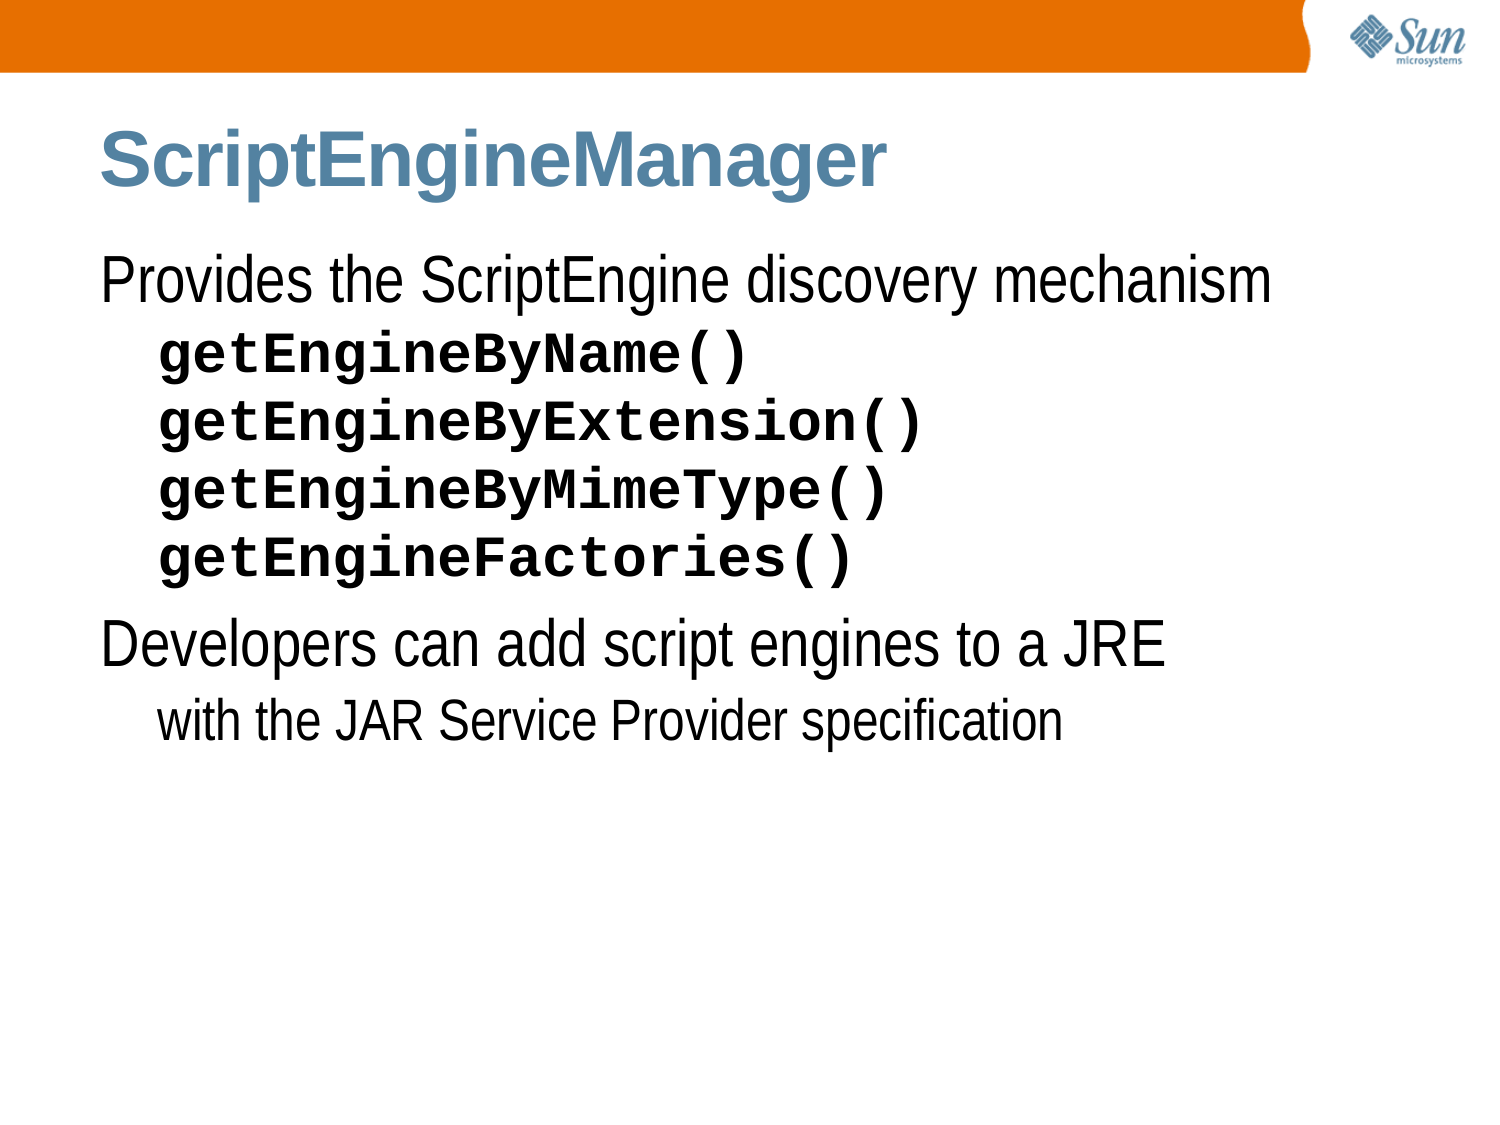

# ScriptEngineManager
Provides the ScriptEngine discovery mechanism
getEngineByName()
getEngineByExtension()
getEngineByMimeType()
getEngineFactories()
Developers can add script engines to a JRE
with the JAR Service Provider specification